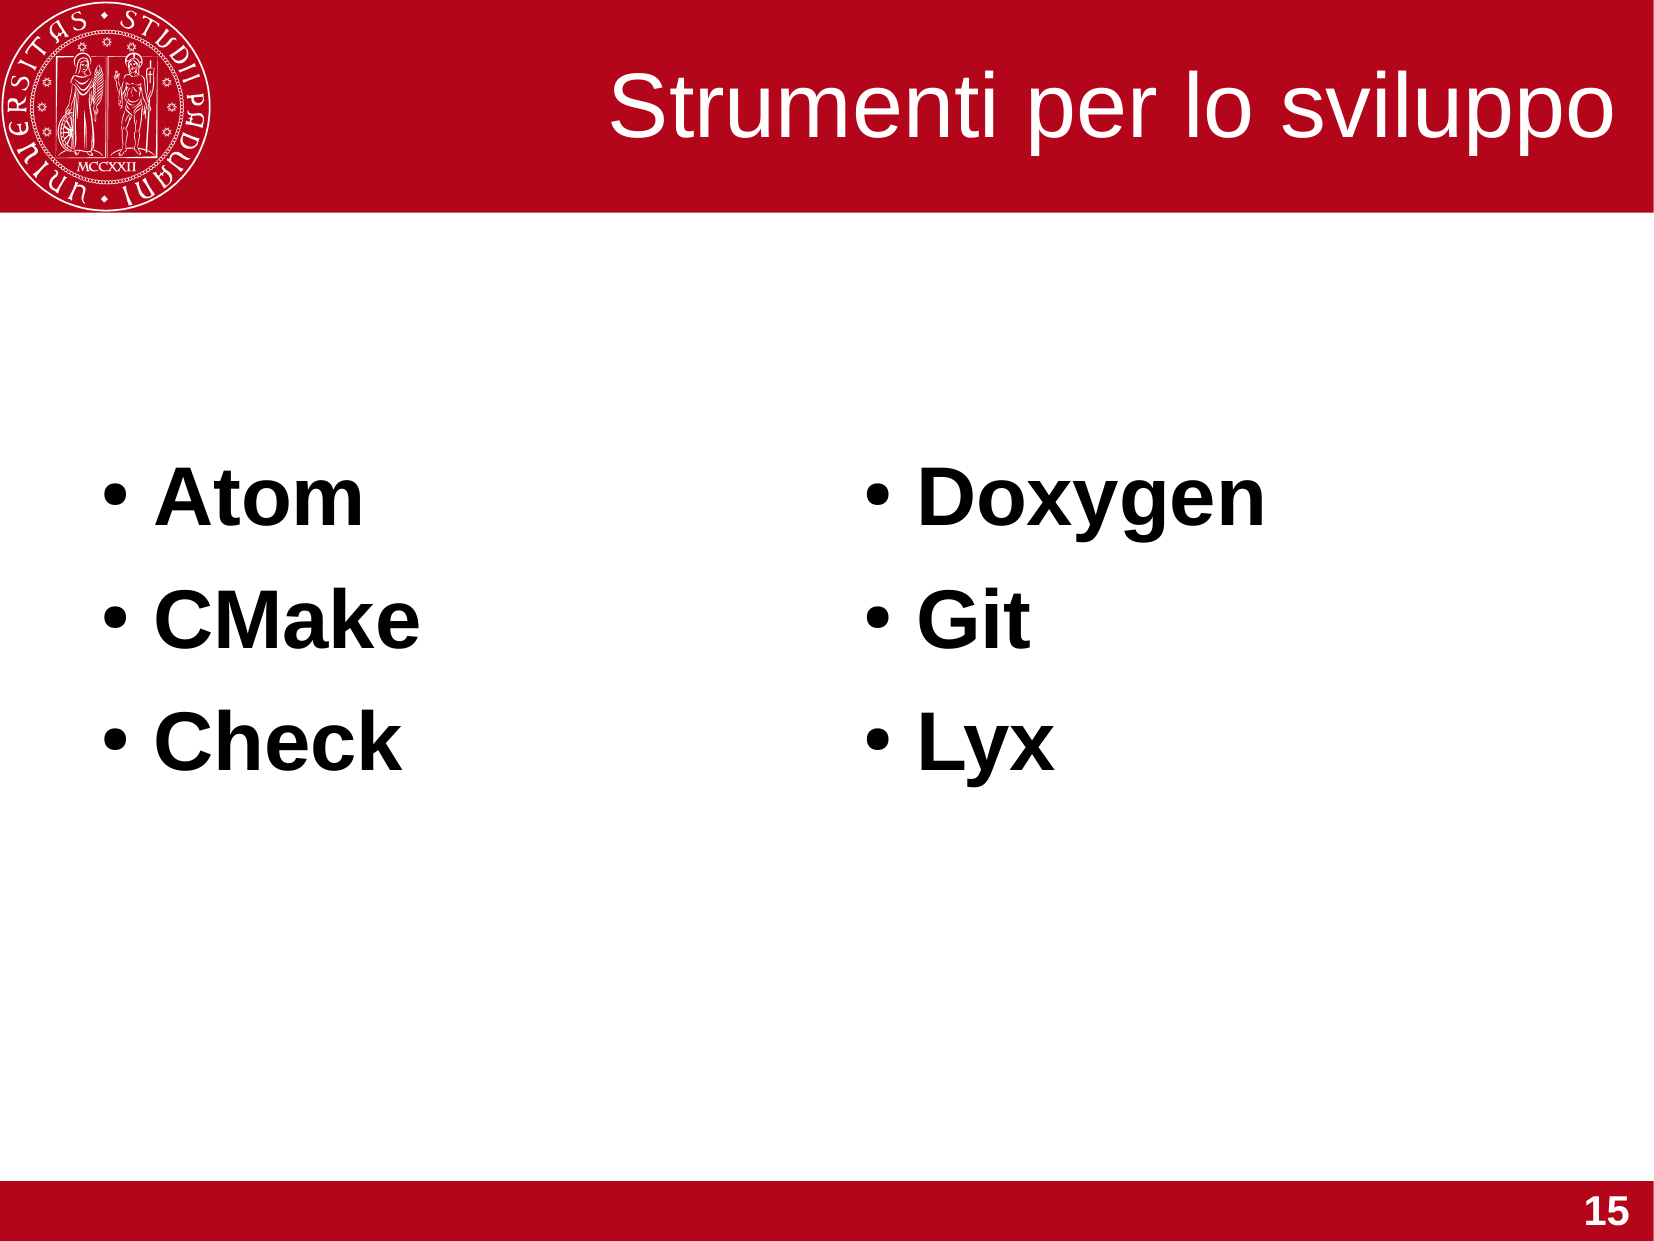

# Strumenti per lo sviluppo
Atom
CMake
Check
Doxygen
Git
Lyx
15